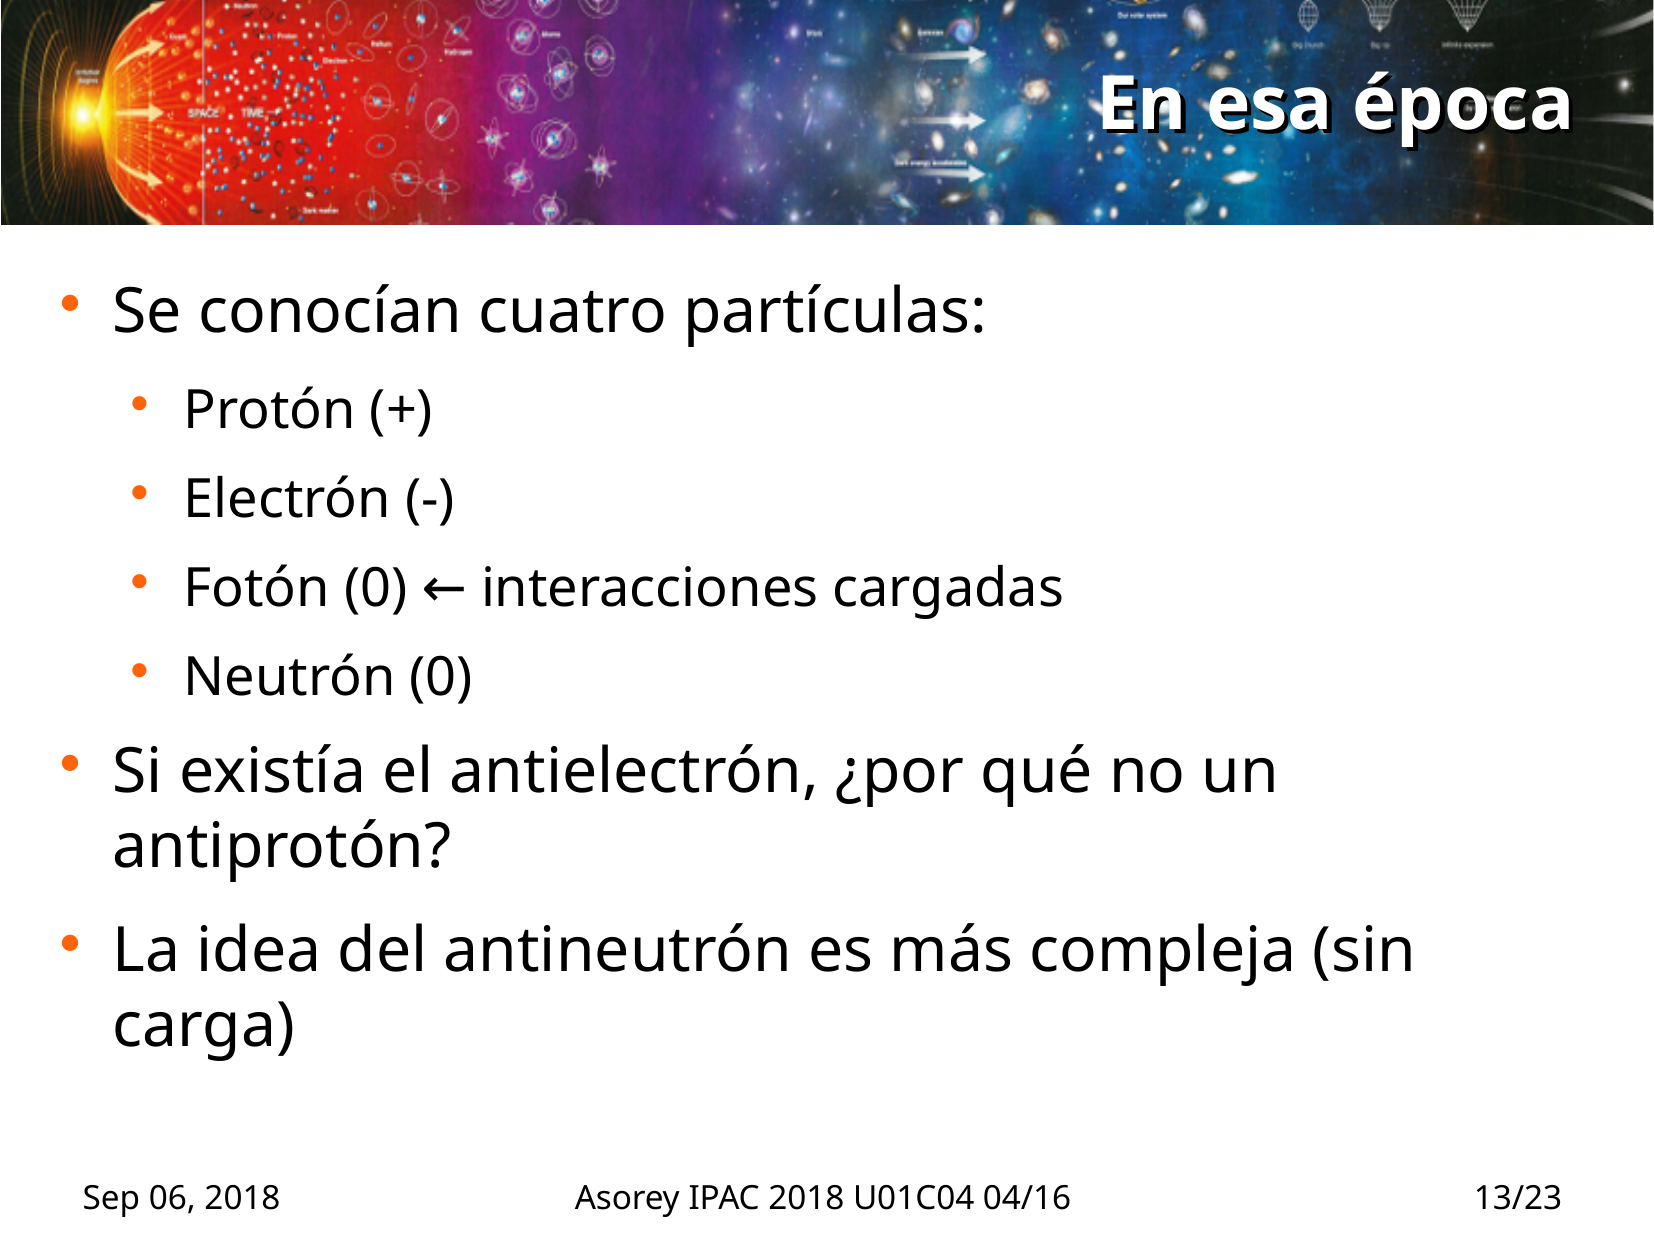

# En esa época
Se conocían cuatro partículas:
Protón (+)
Electrón (-)
Fotón (0) ← interacciones cargadas
Neutrón (0)
Si existía el antielectrón, ¿por qué no un antiprotón?
La idea del antineutrón es más compleja (sin carga)
Sep 06, 2018
Asorey IPAC 2018 U01C04 04/16
13